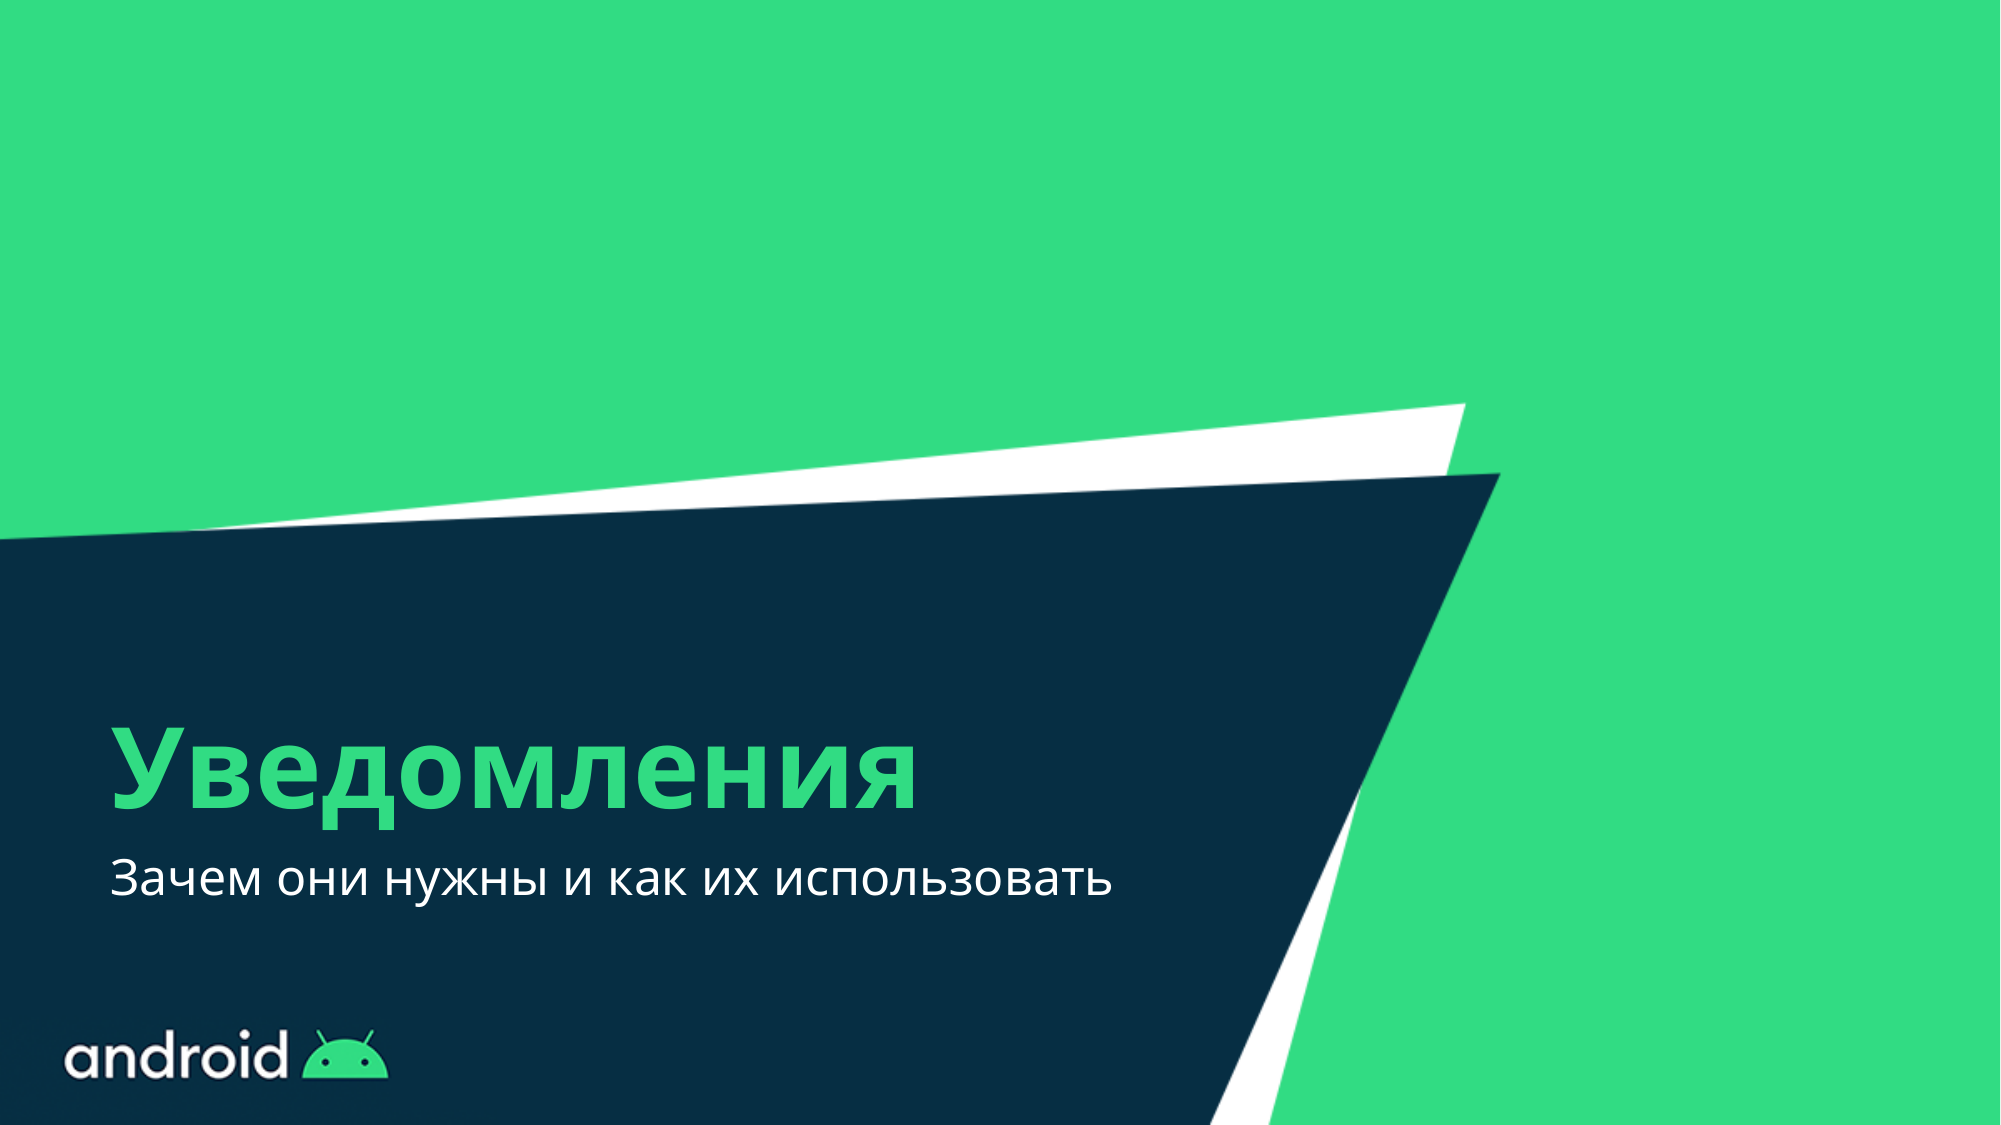

# Уведомления
Зачем они нужны и как их использовать